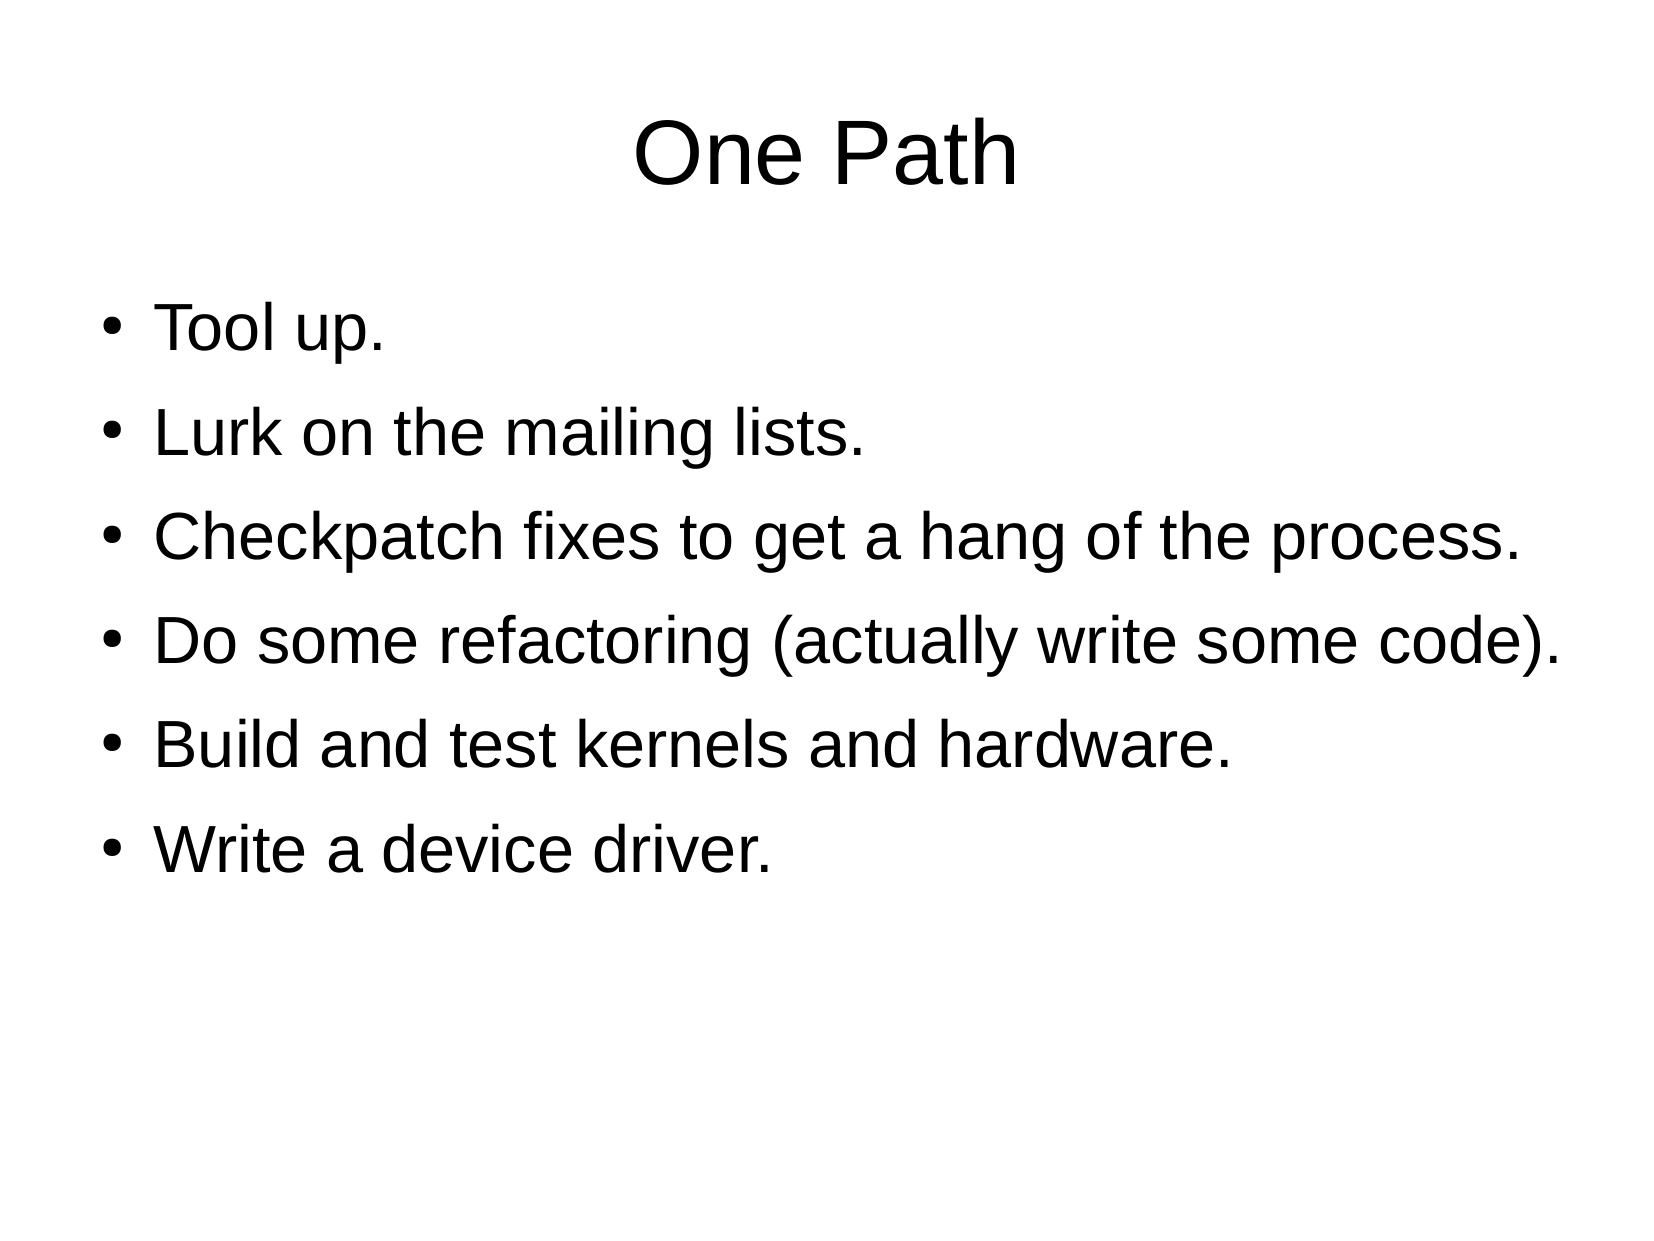

# One Path
Tool up.
Lurk on the mailing lists.
Checkpatch fixes to get a hang of the process.
Do some refactoring (actually write some code).
Build and test kernels and hardware.
Write a device driver.